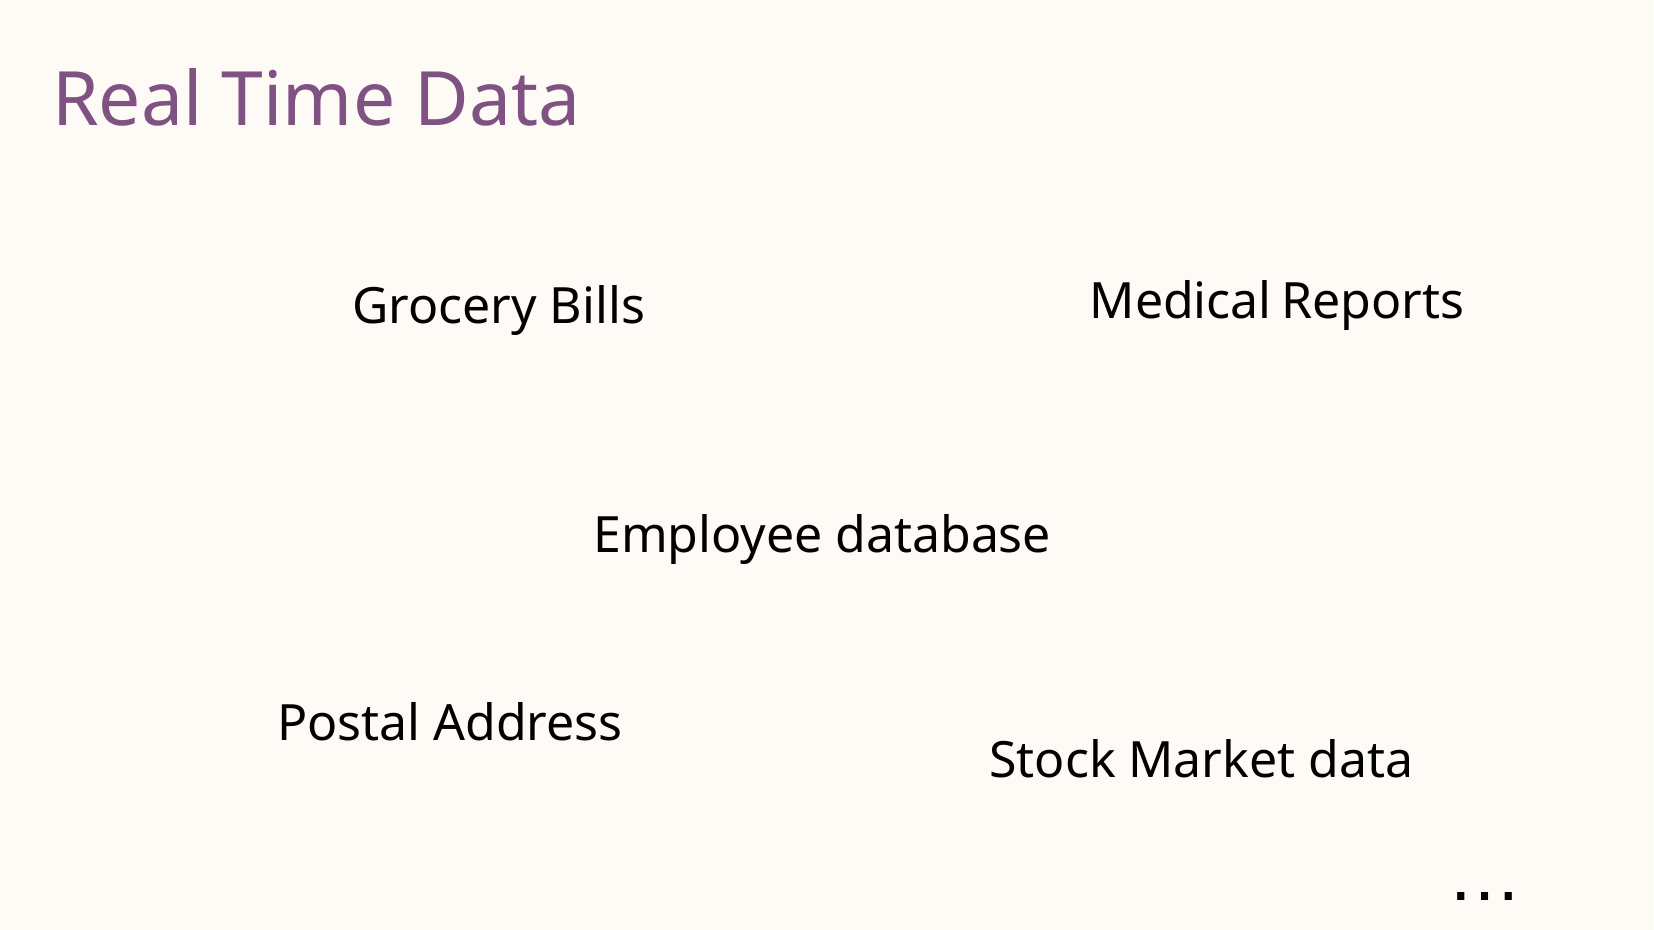

Real Time Data
Medical Reports
Grocery Bills
Employee database
Postal Address
Stock Market data
…